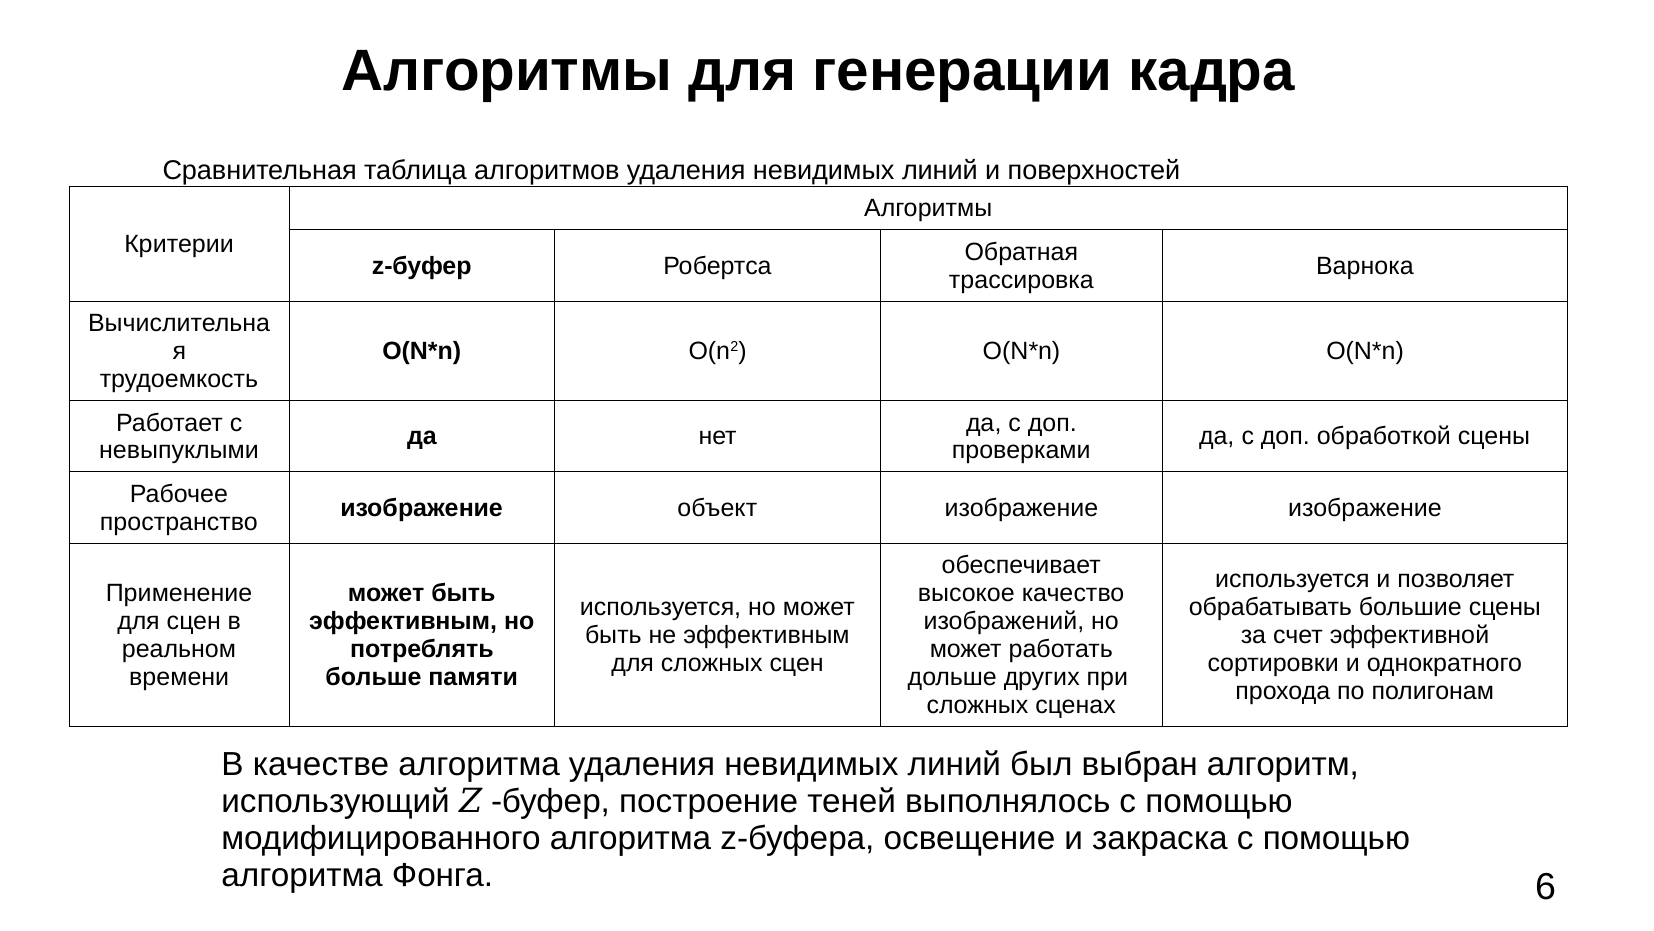

# Алгоритмы для генерации кадра
Сравнительная таблица алгоритмов удаления невидимых линий и поверхностей
| Критерии | Алгоритмы | | | |
| --- | --- | --- | --- | --- |
| | z-буфер | Робертса | Обратная трассировка | Варнока |
| Вычислительная трудоемкость | O(N\*n) | O(n2) | O(N\*n) | O(N\*n) |
| Работает с невыпуклыми | да | нет | да, с доп. проверками | да, с доп. обработкой сцены |
| Рабочее пространство | изображение | объект | изображение | изображение |
| Применение для сцен в реальном времени | может быть эффективным, но потреблять больше памяти | используется, но может быть не эффективным для сложных сцен | обеспечивает высокое качество изображений, но может работать дольше других при сложных сценах | используется и позволяет обрабатывать большие сцены за счет эффективной сортировки и однократного прохода по полигонам |
В качестве алгоритма удаления невидимых линий был выбран алгоритм, использующий 𝑍 -буфер, построение теней выполнялось с помощью модифицированного алгоритма z-буфера, освещение и закраска с помощью алгоритма Фонга.